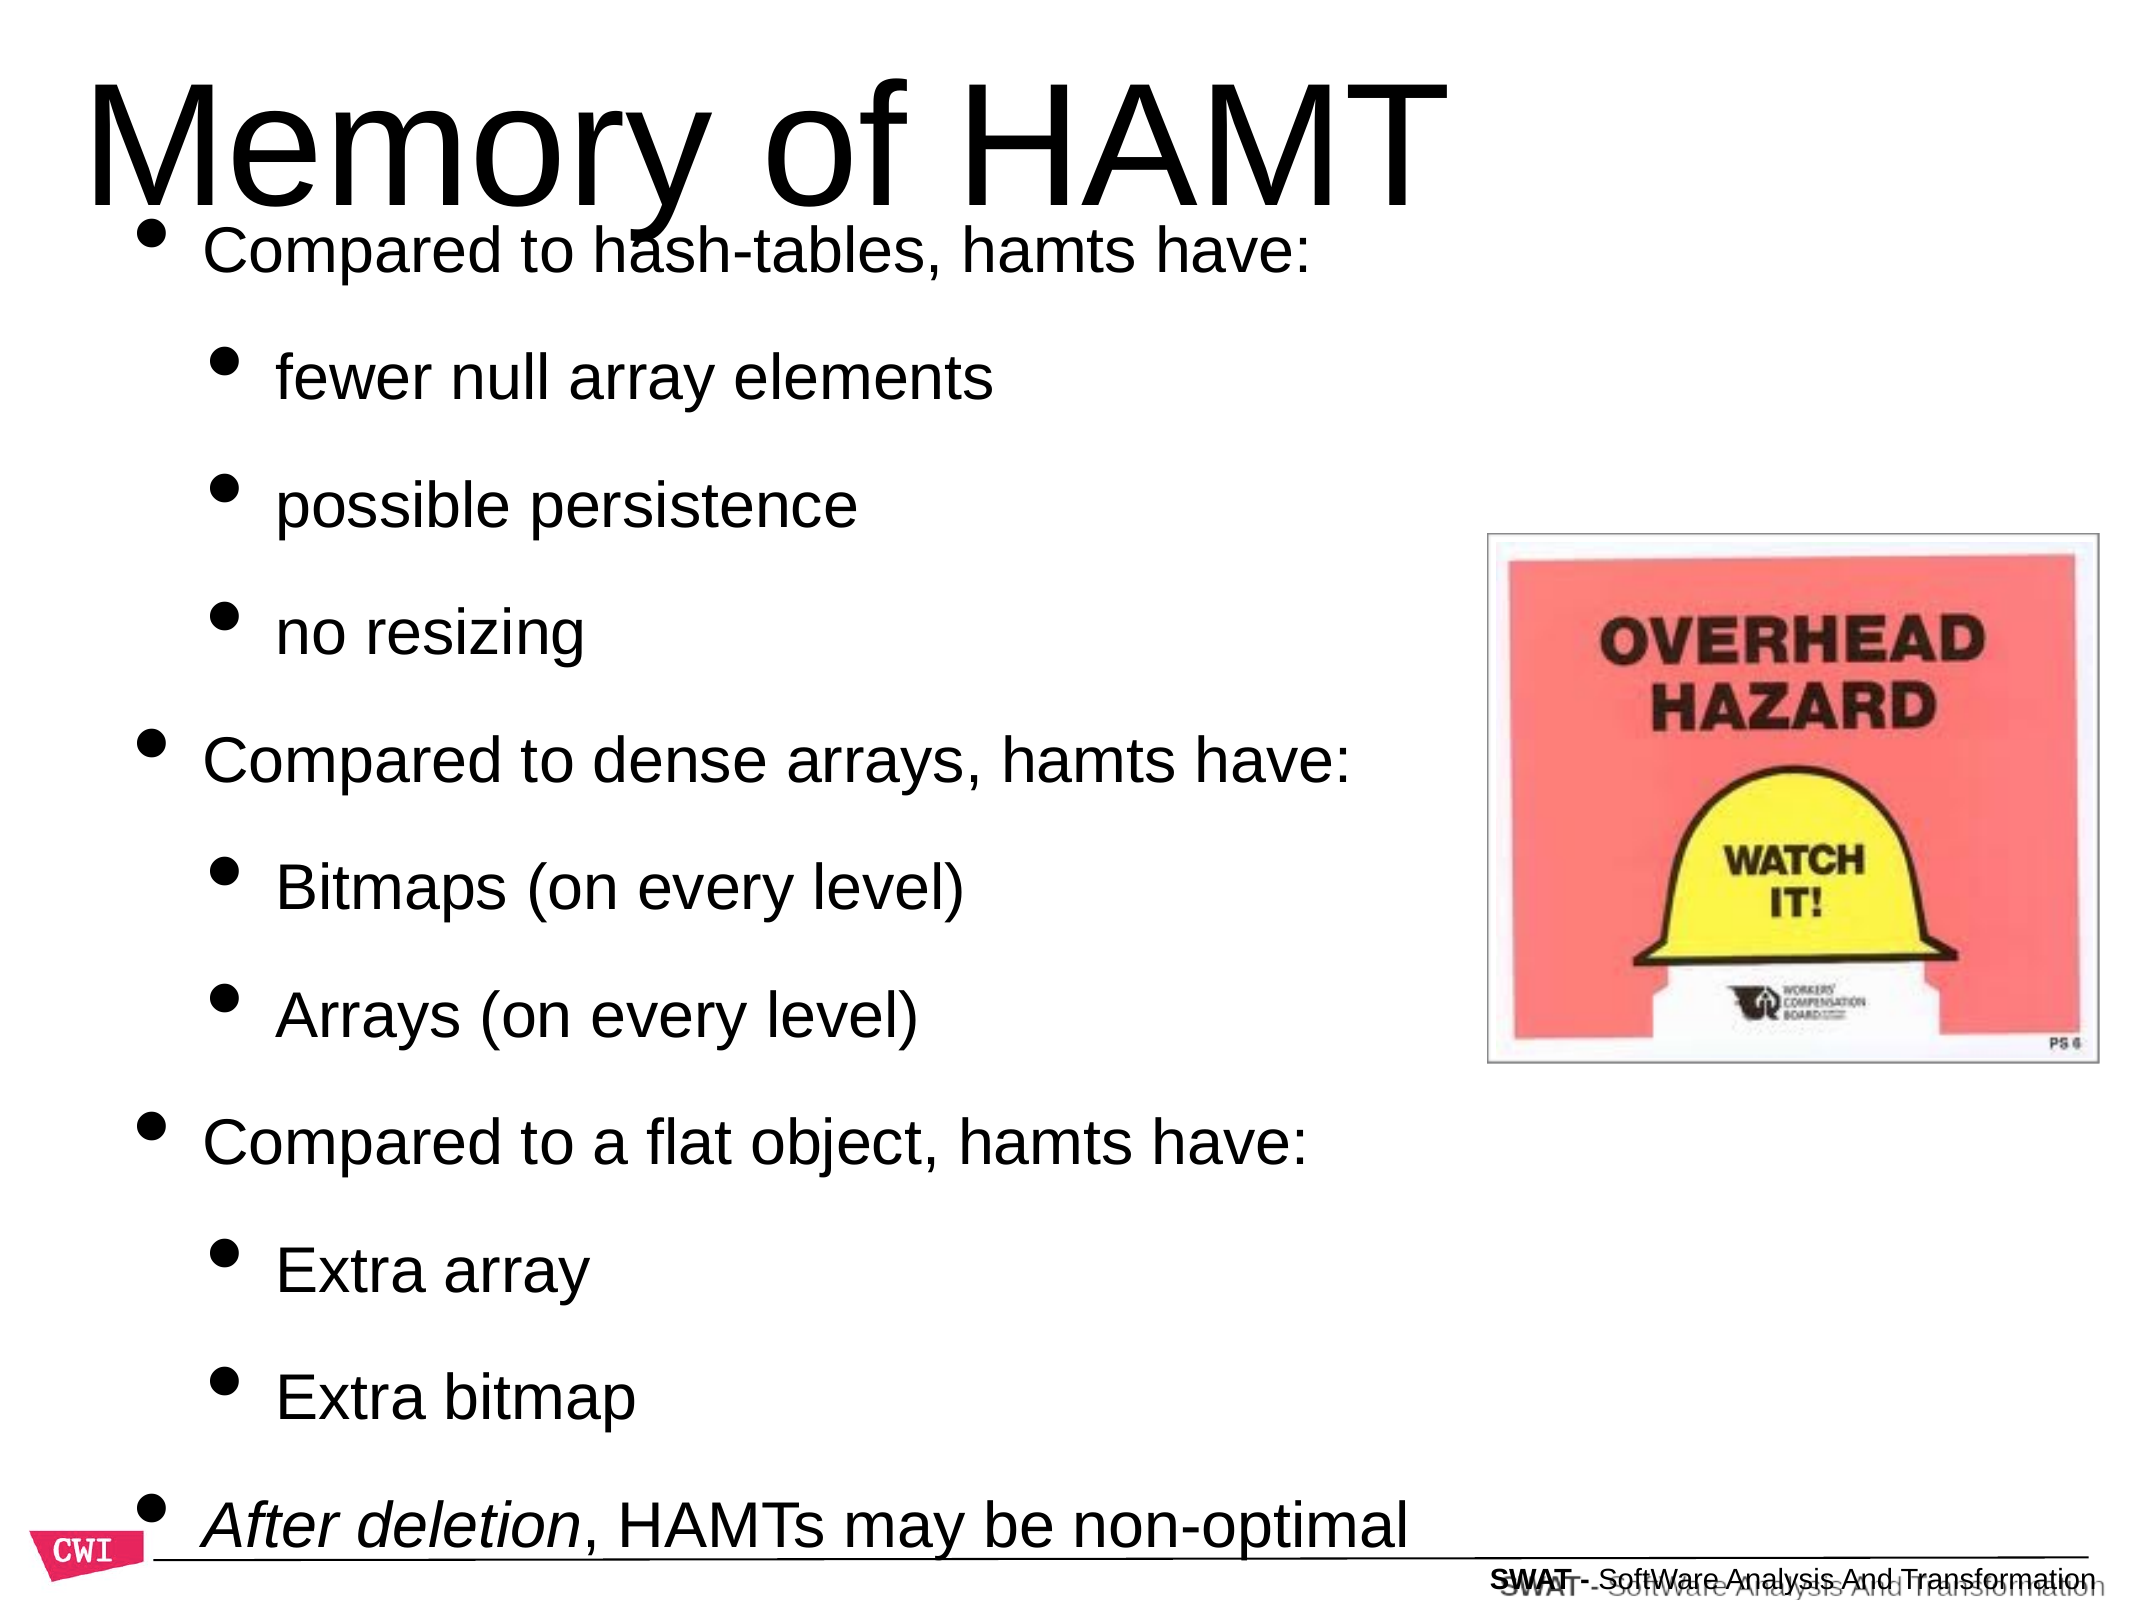

# Memory of HAMT
Compared to hash-tables, hamts have:
fewer null array elements
possible persistence
no resizing
Compared to dense arrays, hamts have:
Bitmaps (on every level)
Arrays (on every level)
Compared to a flat object, hamts have:
Extra array
Extra bitmap
After deletion, HAMTs may be non-optimal